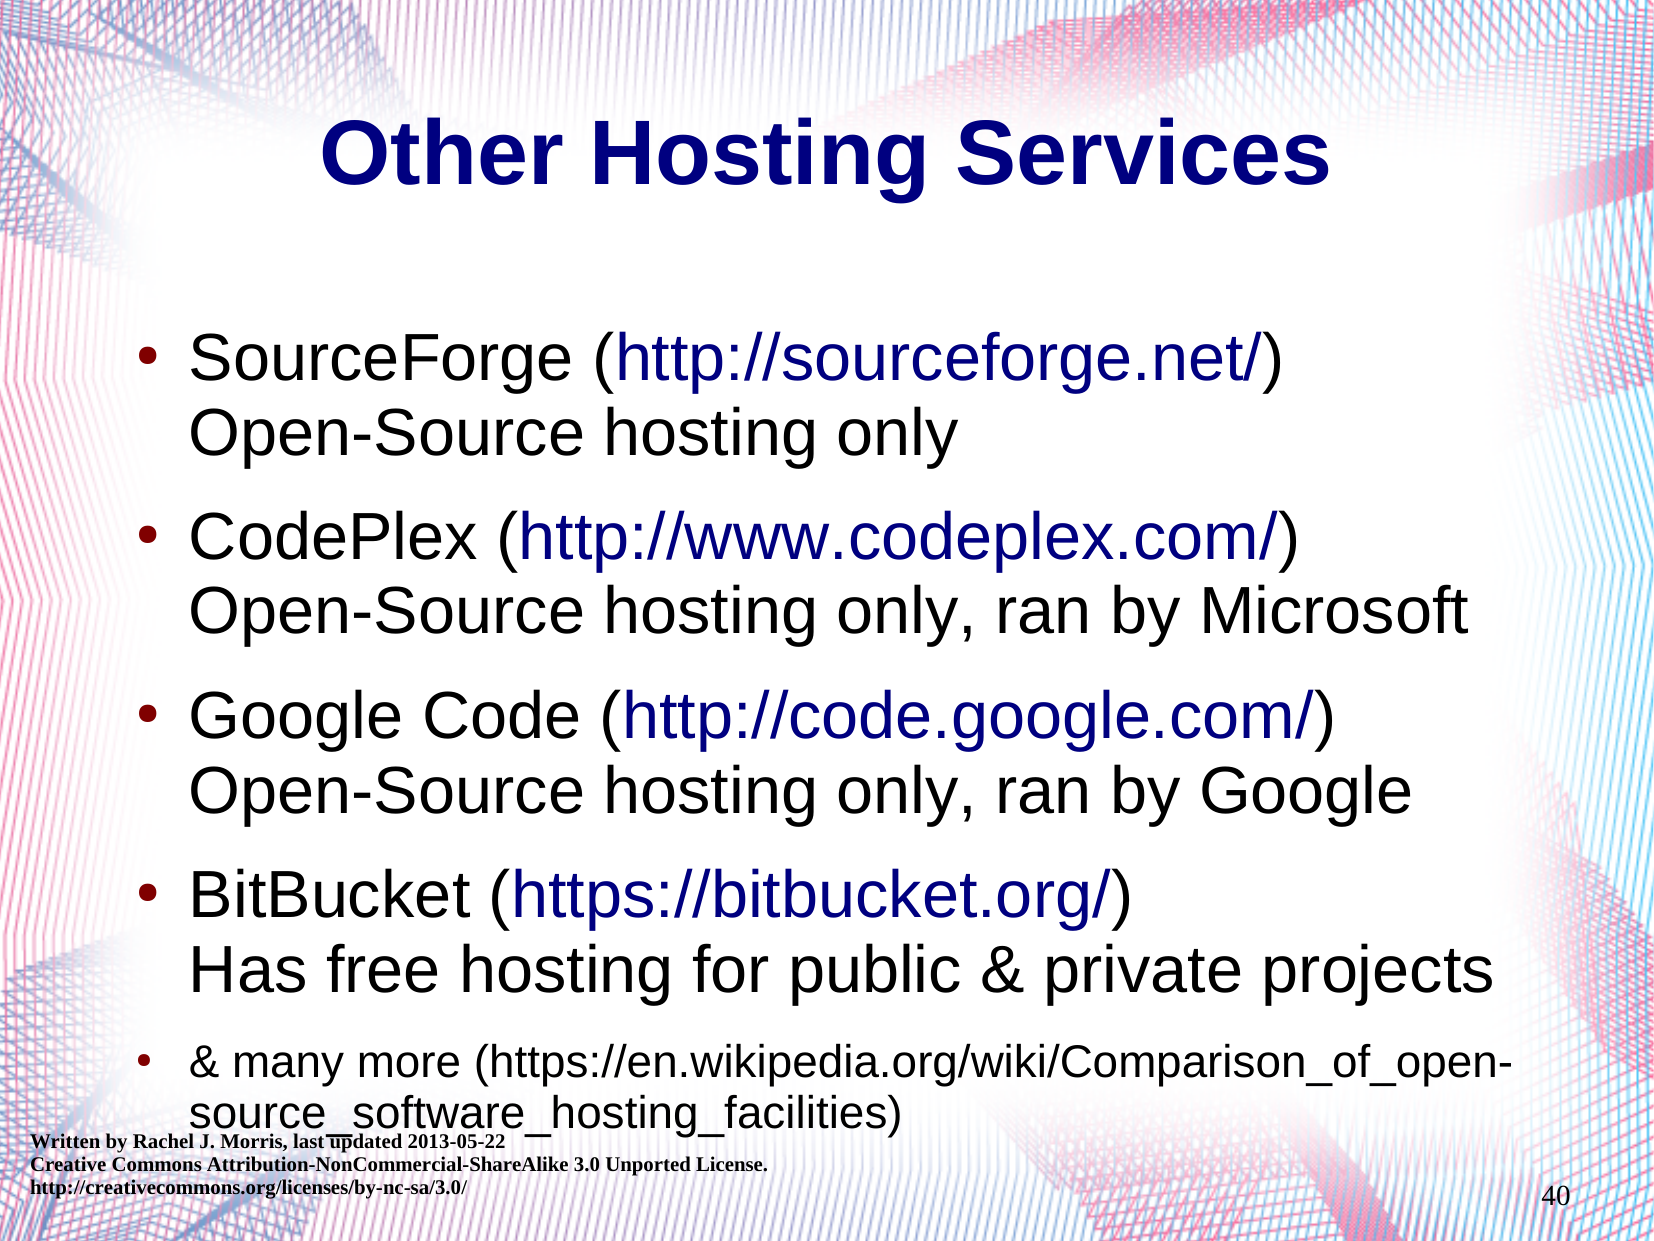

# Other Hosting Services
SourceForge (http://sourceforge.net/)
Open-Source hosting only
CodePlex (http://www.codeplex.com/)
Open-Source hosting only, ran by Microsoft
Google Code (http://code.google.com/)
Open-Source hosting only, ran by Google
BitBucket (https://bitbucket.org/)
Has free hosting for public & private projects
& many more (https://en.wikipedia.org/wiki/Comparison_of_open-source_software_hosting_facilities)
40